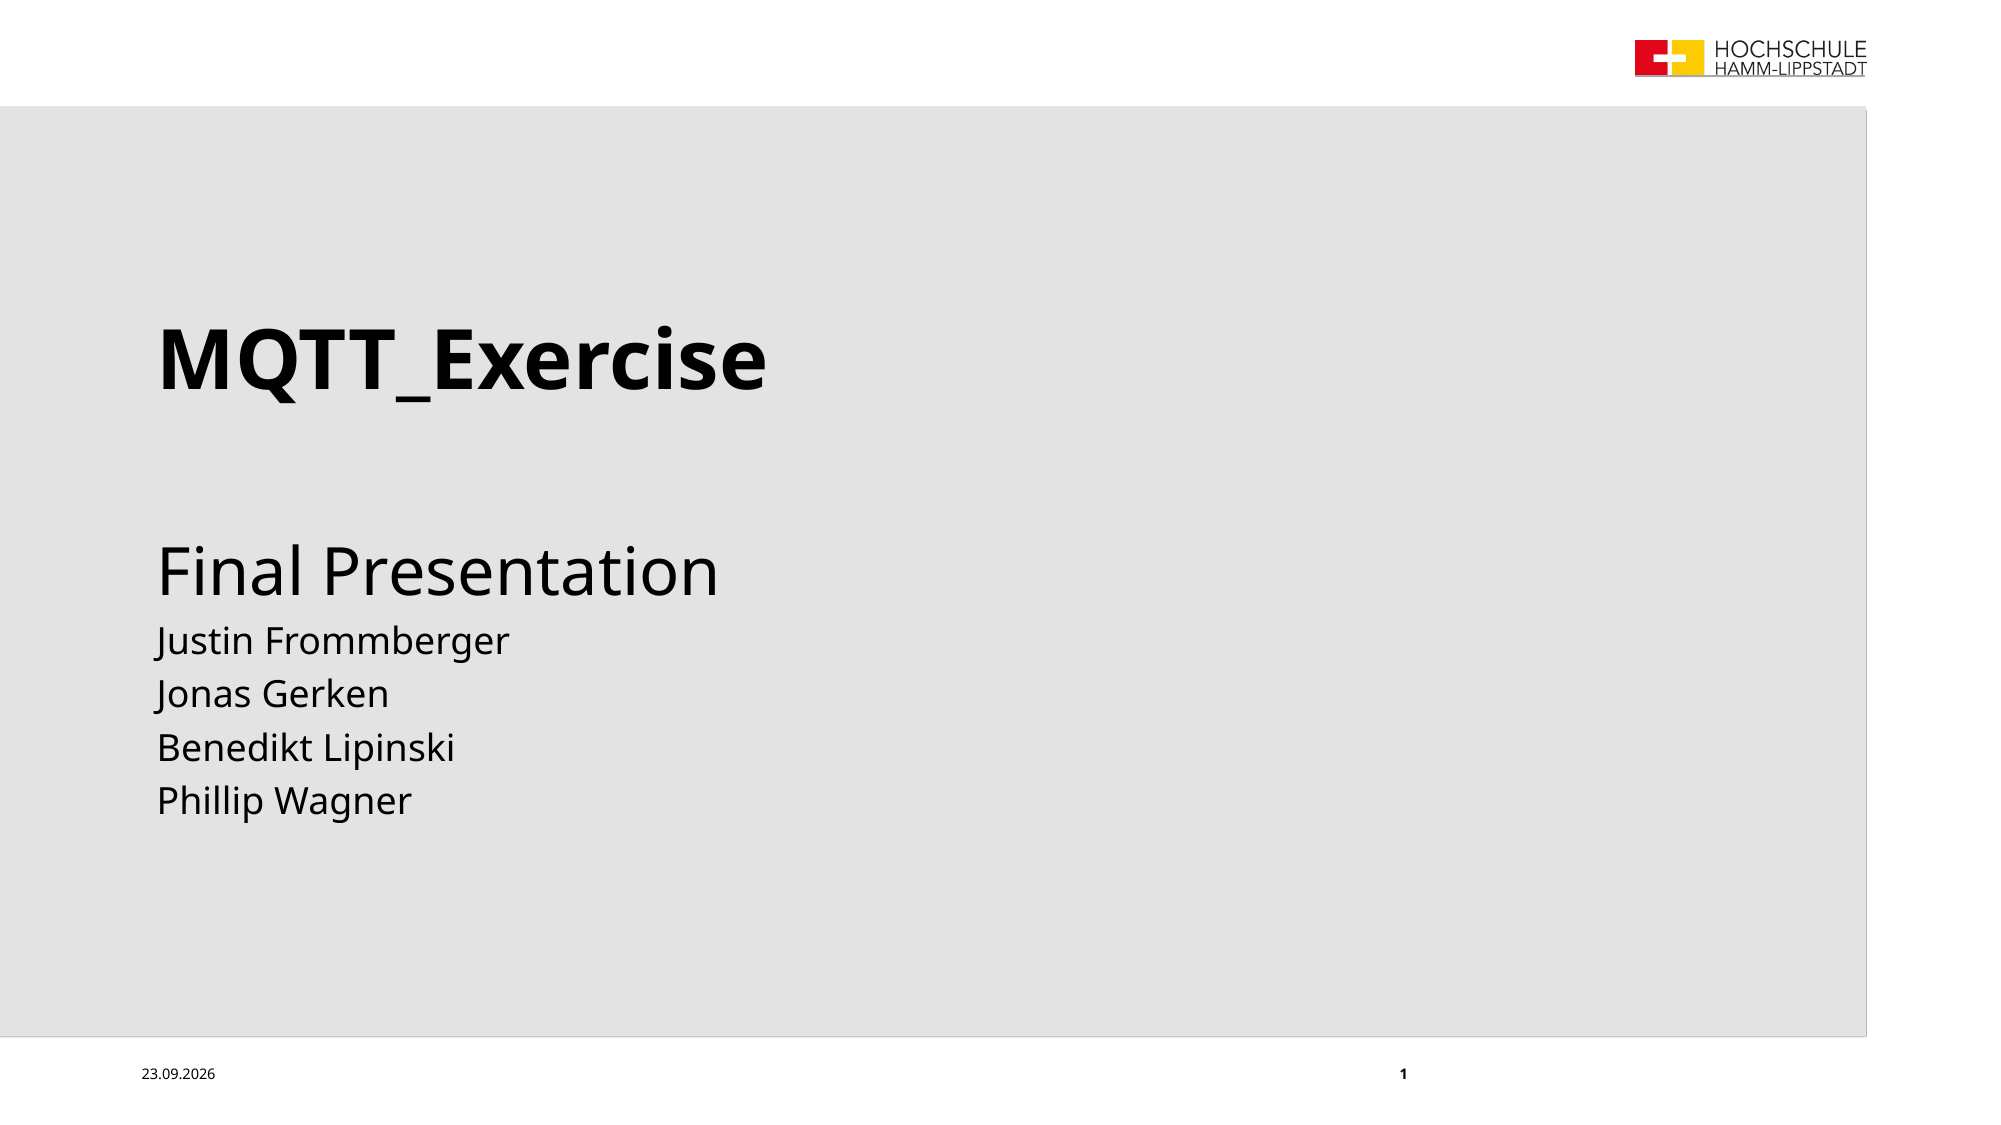

# MQTT_Exercise
Final Presentation
Justin Frommberger
Jonas Gerken
Benedikt Lipinski
Phillip Wagner
1